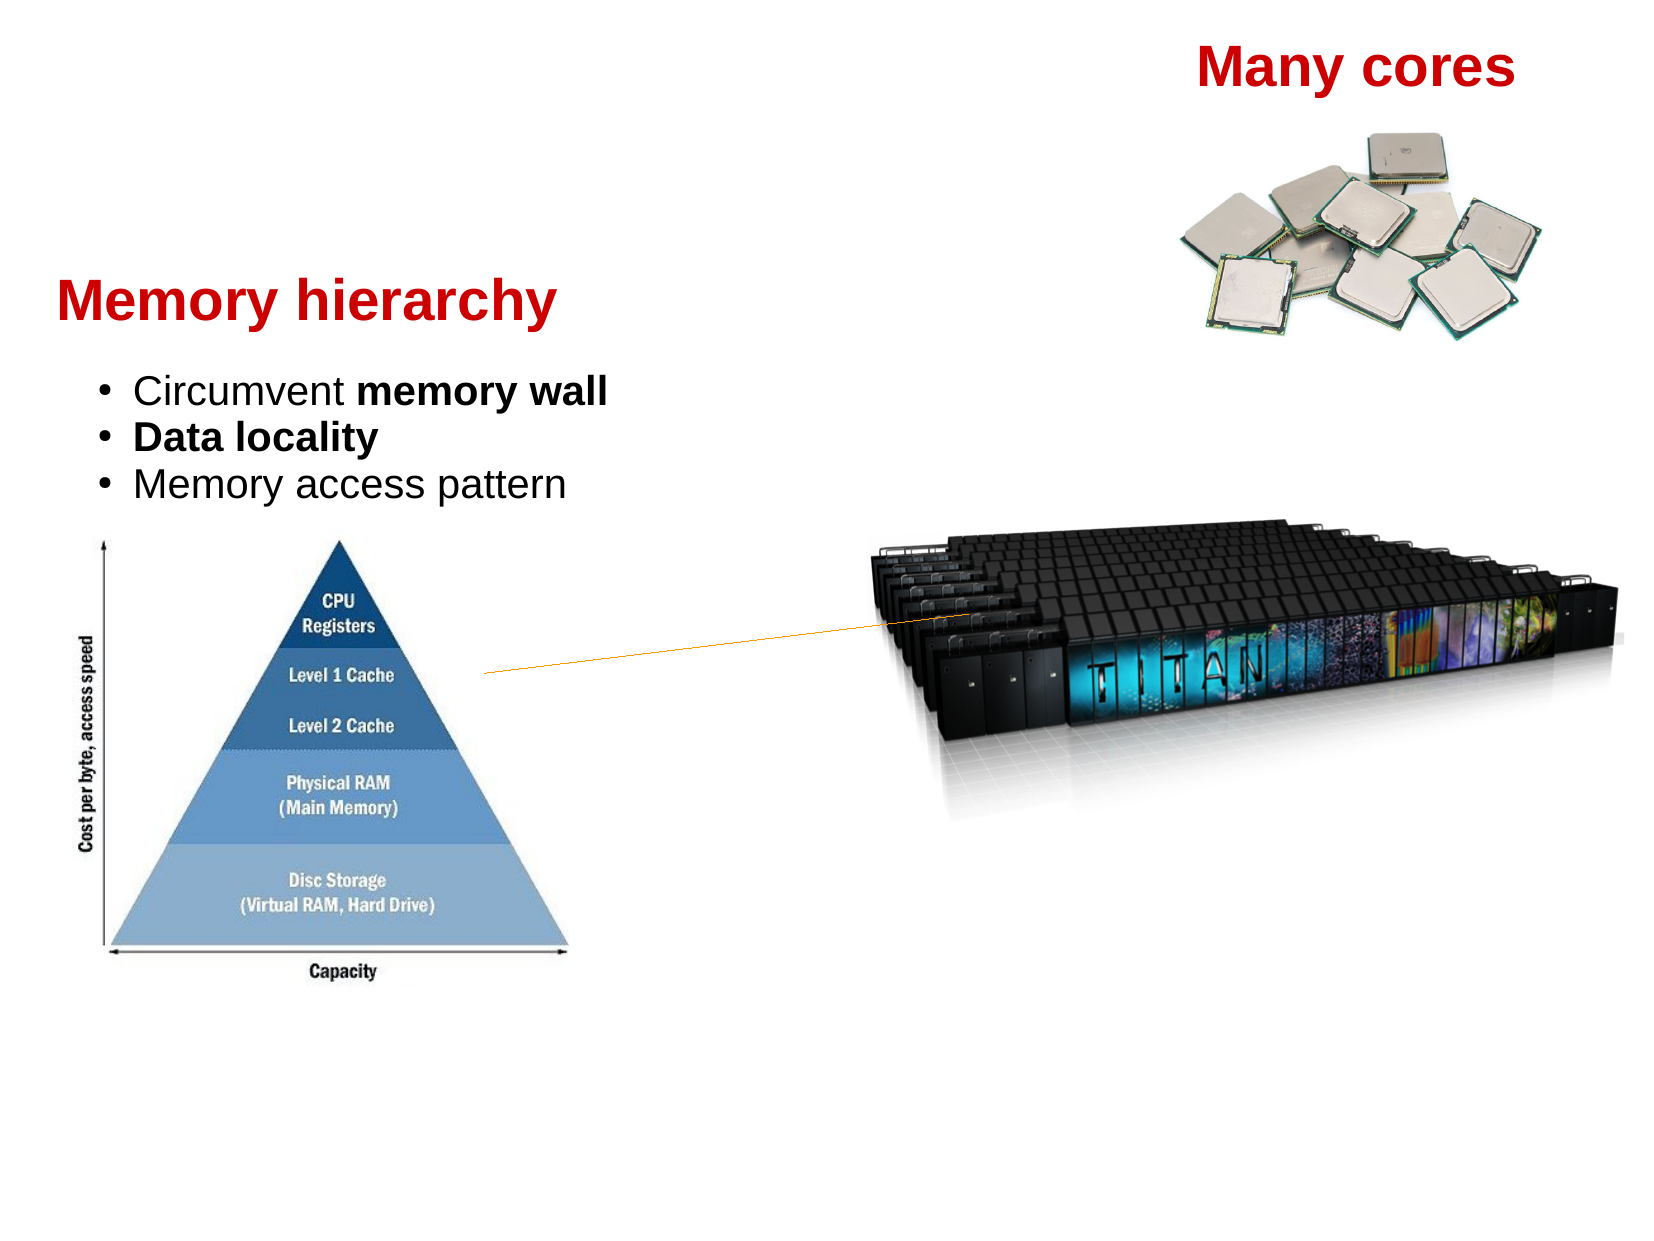

Many cores
Memory hierarchy
Circumvent memory wall
Data locality
Memory access pattern